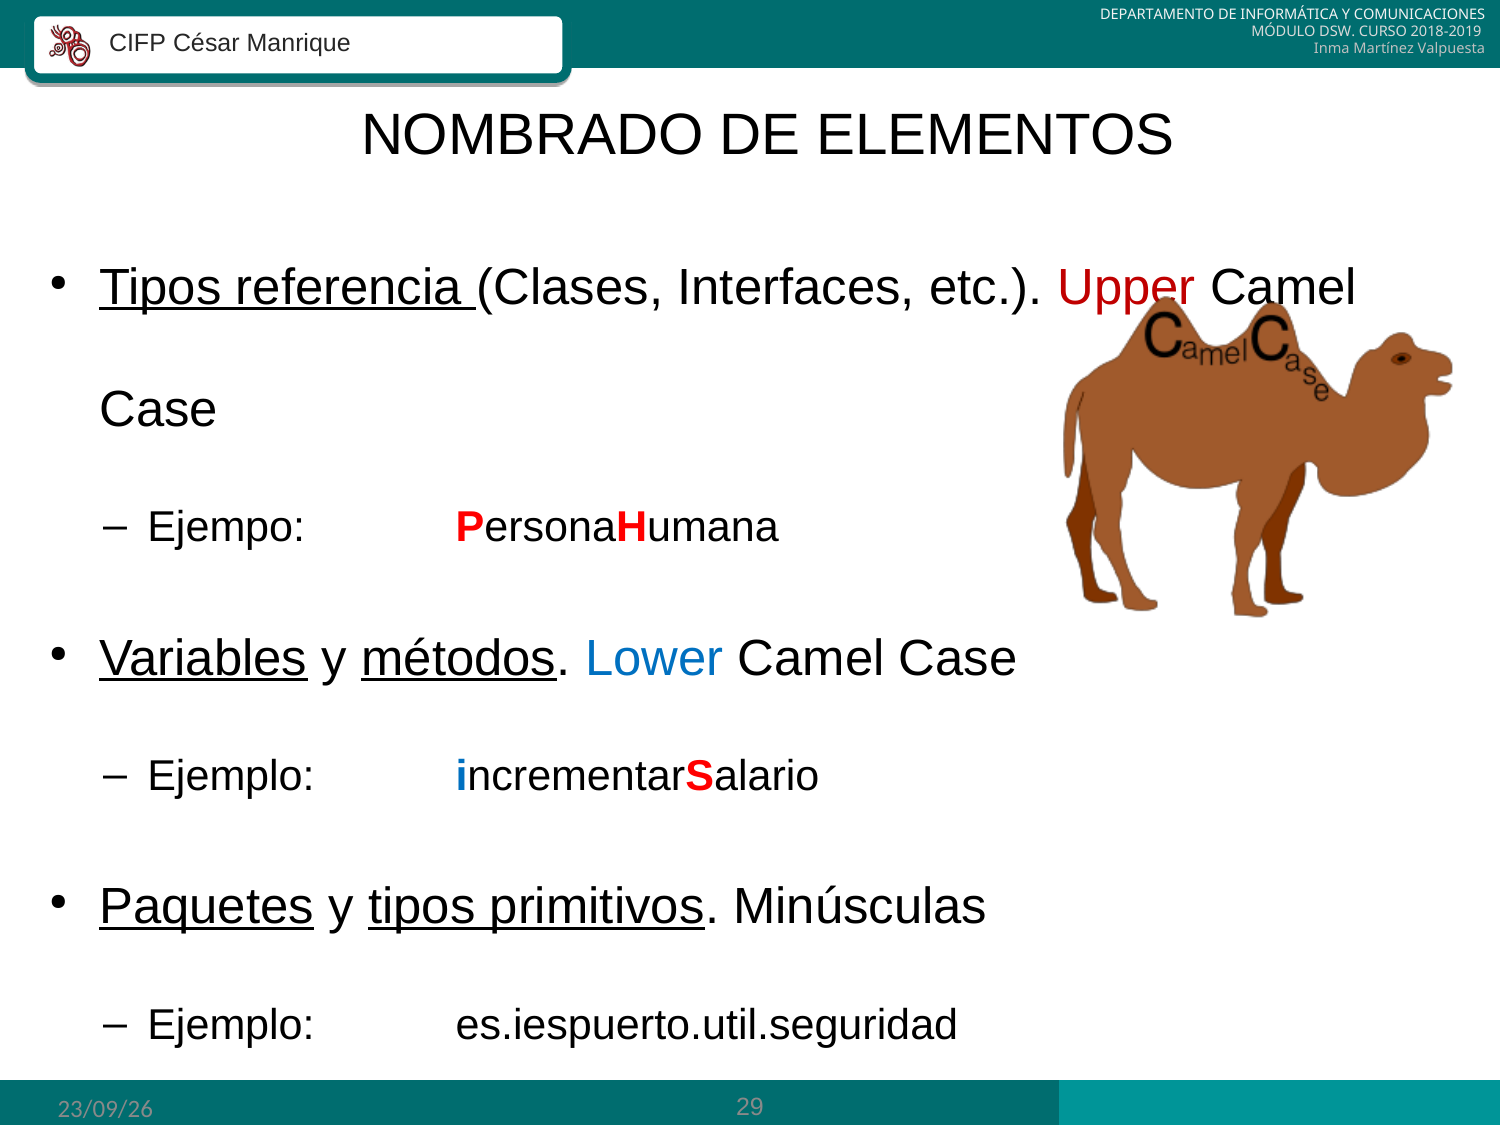

# NOMBRADO DE ELEMENTOS
Tipos referencia (Clases, Interfaces, etc.). Upper Camel Case
Ejempo: 	PersonaHumana
Variables y métodos. Lower Camel Case
Ejemplo: 	incrementarSalario
Paquetes y tipos primitivos. Minúsculas
Ejemplo: 	es.iespuerto.util.seguridad